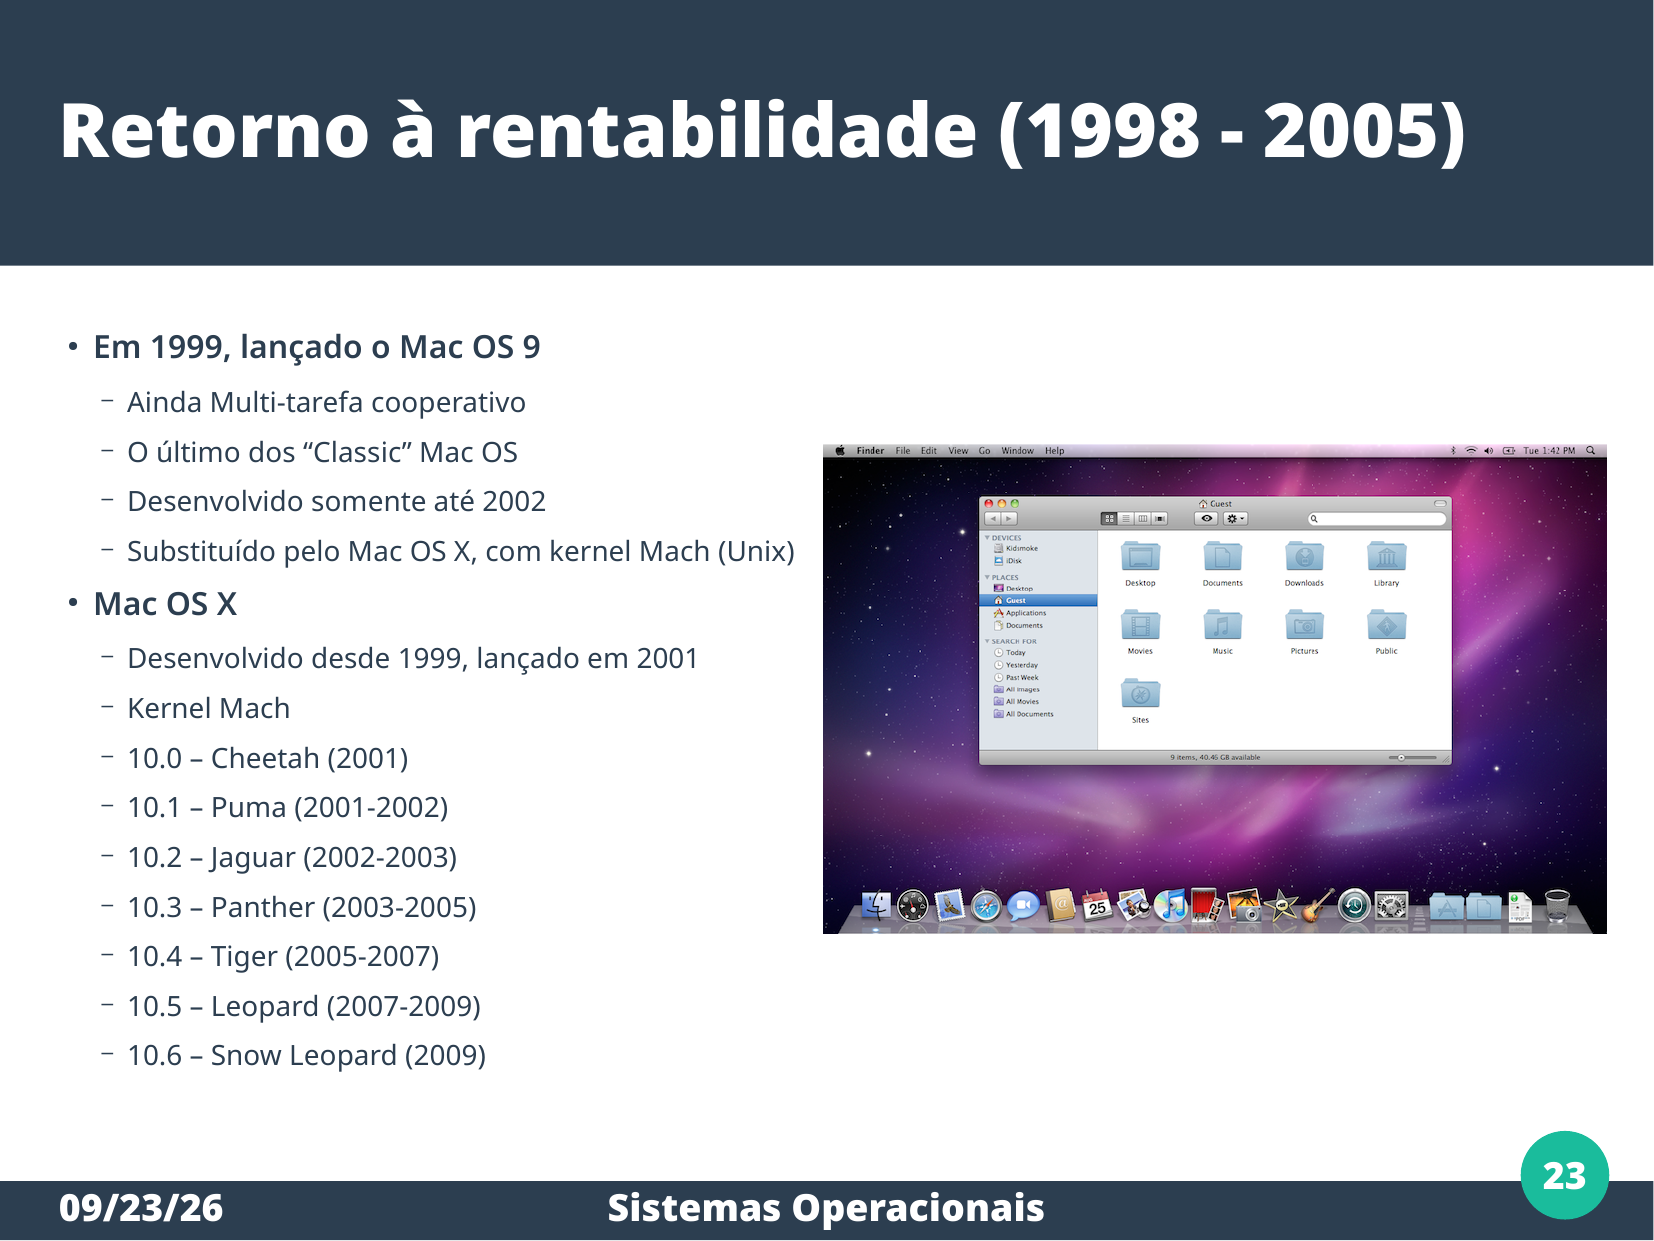

# Retorno à rentabilidade (1998 - 2005)
Em 1999, lançado o Mac OS 9
Ainda Multi-tarefa cooperativo
O último dos “Classic” Mac OS
Desenvolvido somente até 2002
Substituído pelo Mac OS X, com kernel Mach (Unix)
Mac OS X
Desenvolvido desde 1999, lançado em 2001
Kernel Mach
10.0 – Cheetah (2001)
10.1 – Puma (2001-2002)
10.2 – Jaguar (2002-2003)
10.3 – Panther (2003-2005)
10.4 – Tiger (2005-2007)
10.5 – Leopard (2007-2009)
10.6 – Snow Leopard (2009)
23
Sistemas Operacionais